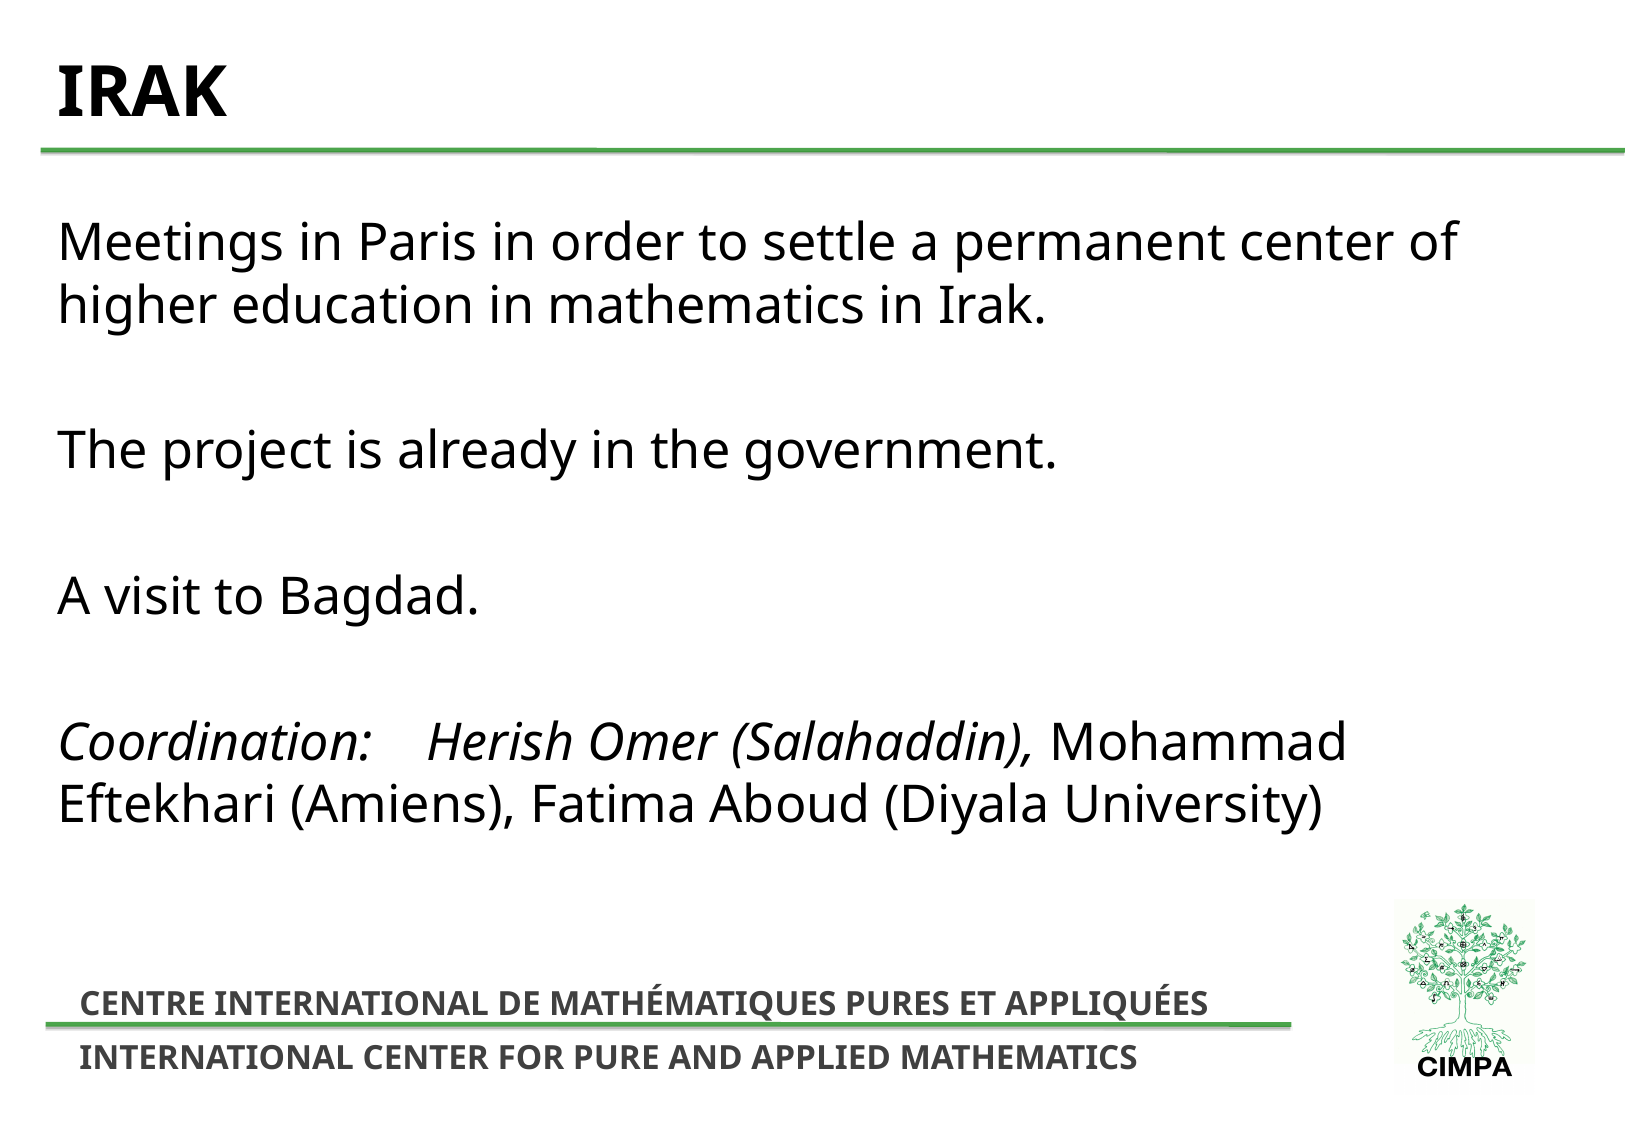

IRAK
# Meetings in Paris in order to settle a permanent center of higher education in mathematics in Irak.
The project is already in the government.
A visit to Bagdad.
Coordination: Herish Omer (Salahaddin), Mohammad Eftekhari (Amiens), Fatima Aboud (Diyala University)